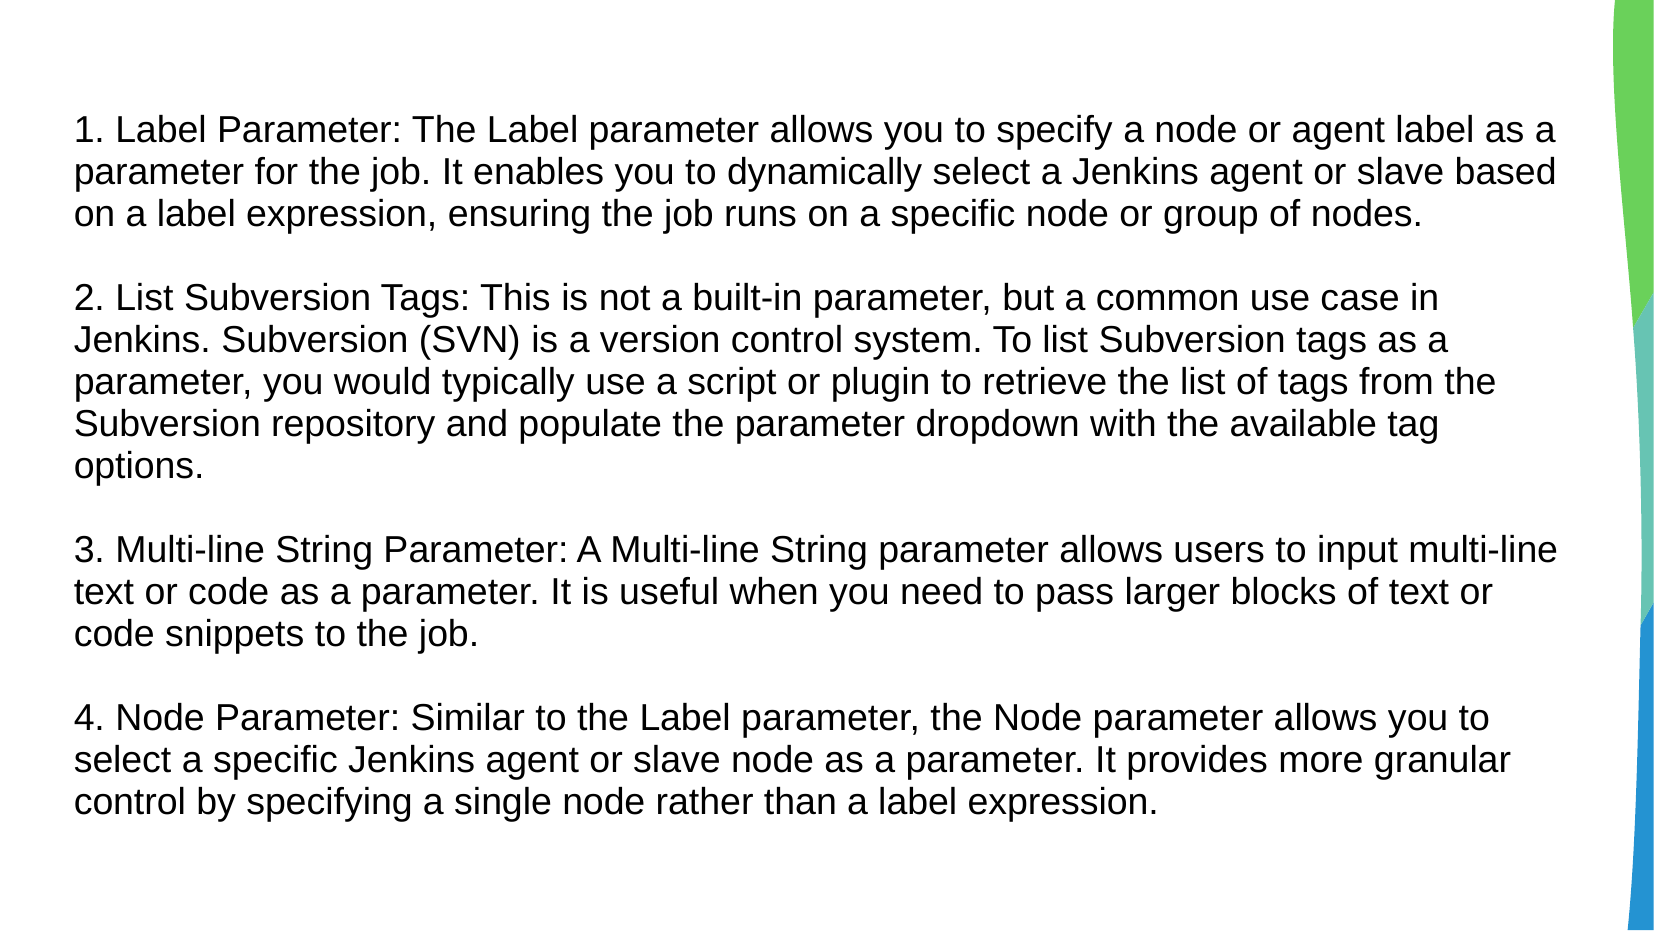

1. Label Parameter: The Label parameter allows you to specify a node or agent label as a parameter for the job. It enables you to dynamically select a Jenkins agent or slave based on a label expression, ensuring the job runs on a specific node or group of nodes.
2. List Subversion Tags: This is not a built-in parameter, but a common use case in Jenkins. Subversion (SVN) is a version control system. To list Subversion tags as a parameter, you would typically use a script or plugin to retrieve the list of tags from the Subversion repository and populate the parameter dropdown with the available tag options.
3. Multi-line String Parameter: A Multi-line String parameter allows users to input multi-line text or code as a parameter. It is useful when you need to pass larger blocks of text or code snippets to the job.
4. Node Parameter: Similar to the Label parameter, the Node parameter allows you to select a specific Jenkins agent or slave node as a parameter. It provides more granular control by specifying a single node rather than a label expression.